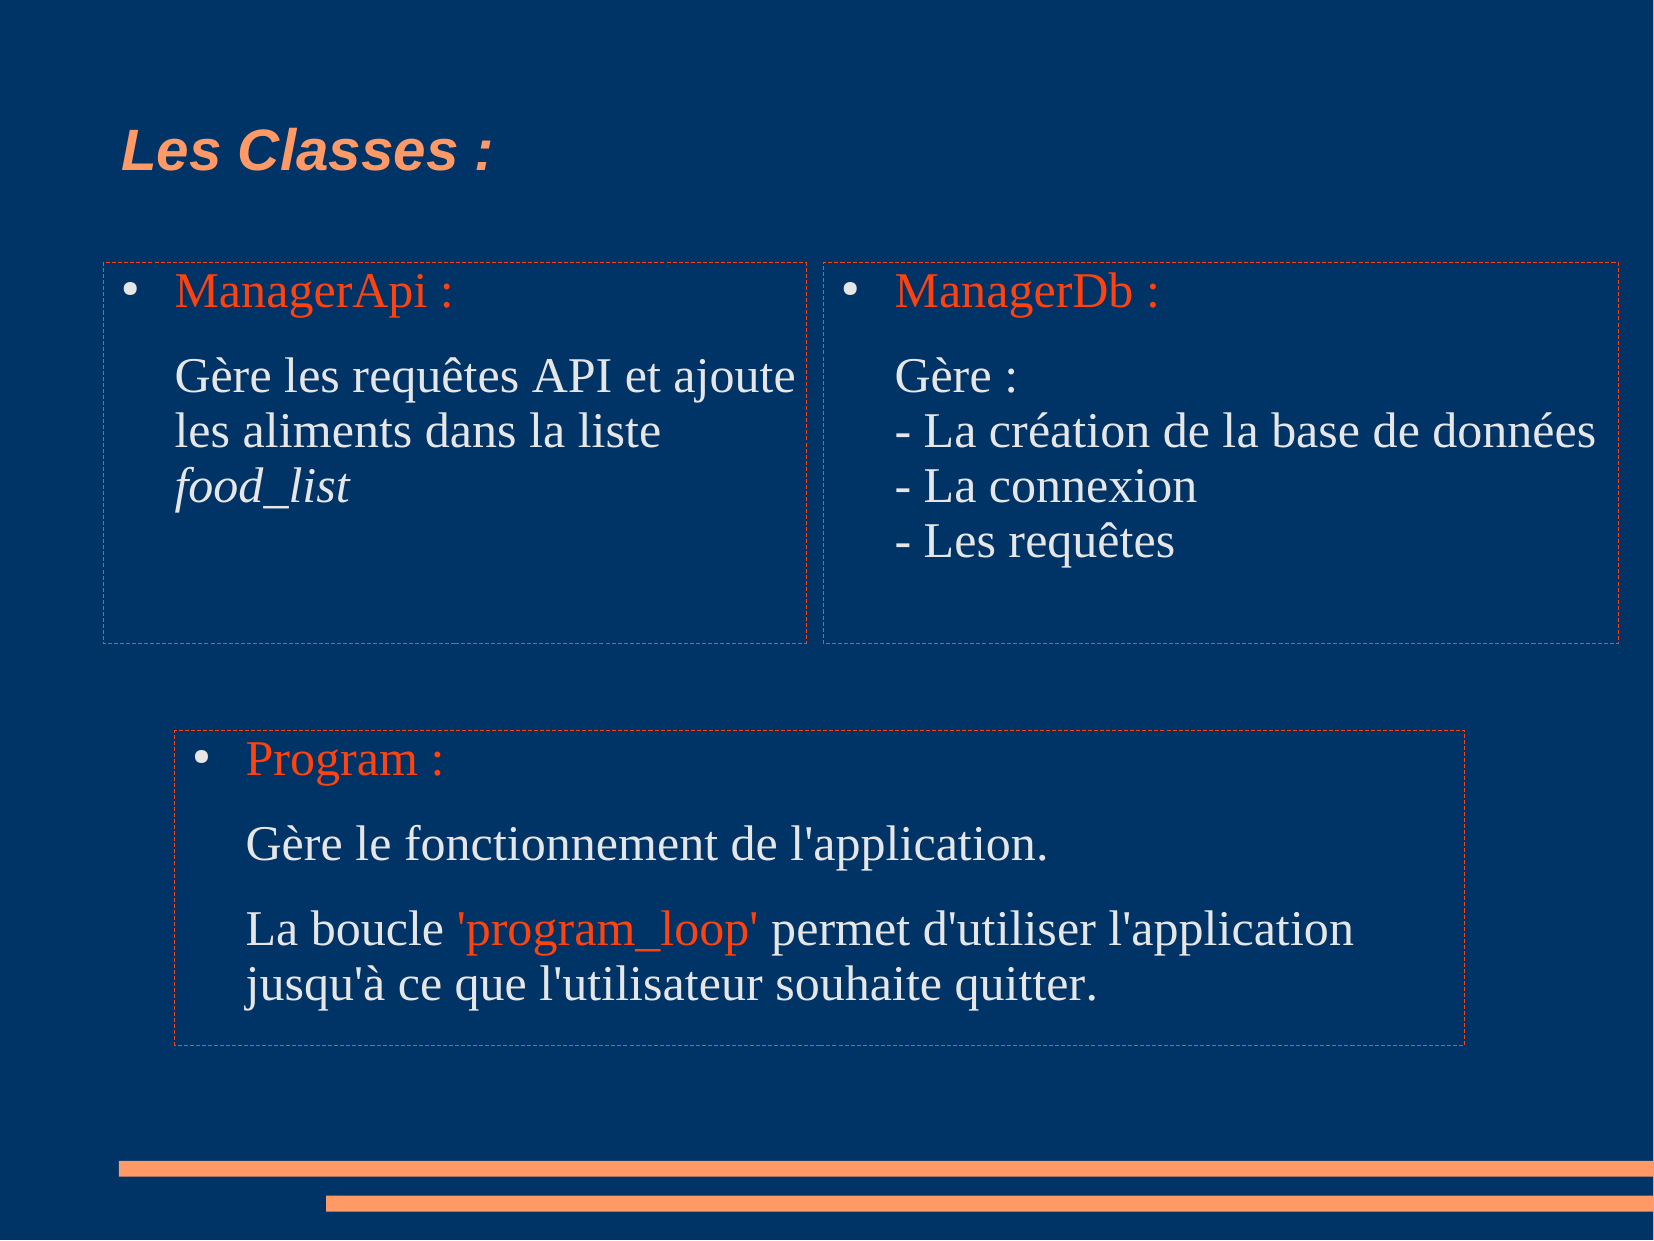

# Les Classes :
ManagerApi :
Gère les requêtes API et ajoute les aliments dans la liste food_list
ManagerDb :
Gère :
- La création de la base de données
- La connexion
- Les requêtes
Program :
Gère le fonctionnement de l'application.
La boucle 'program_loop' permet d'utiliser l'application jusqu'à ce que l'utilisateur souhaite quitter.